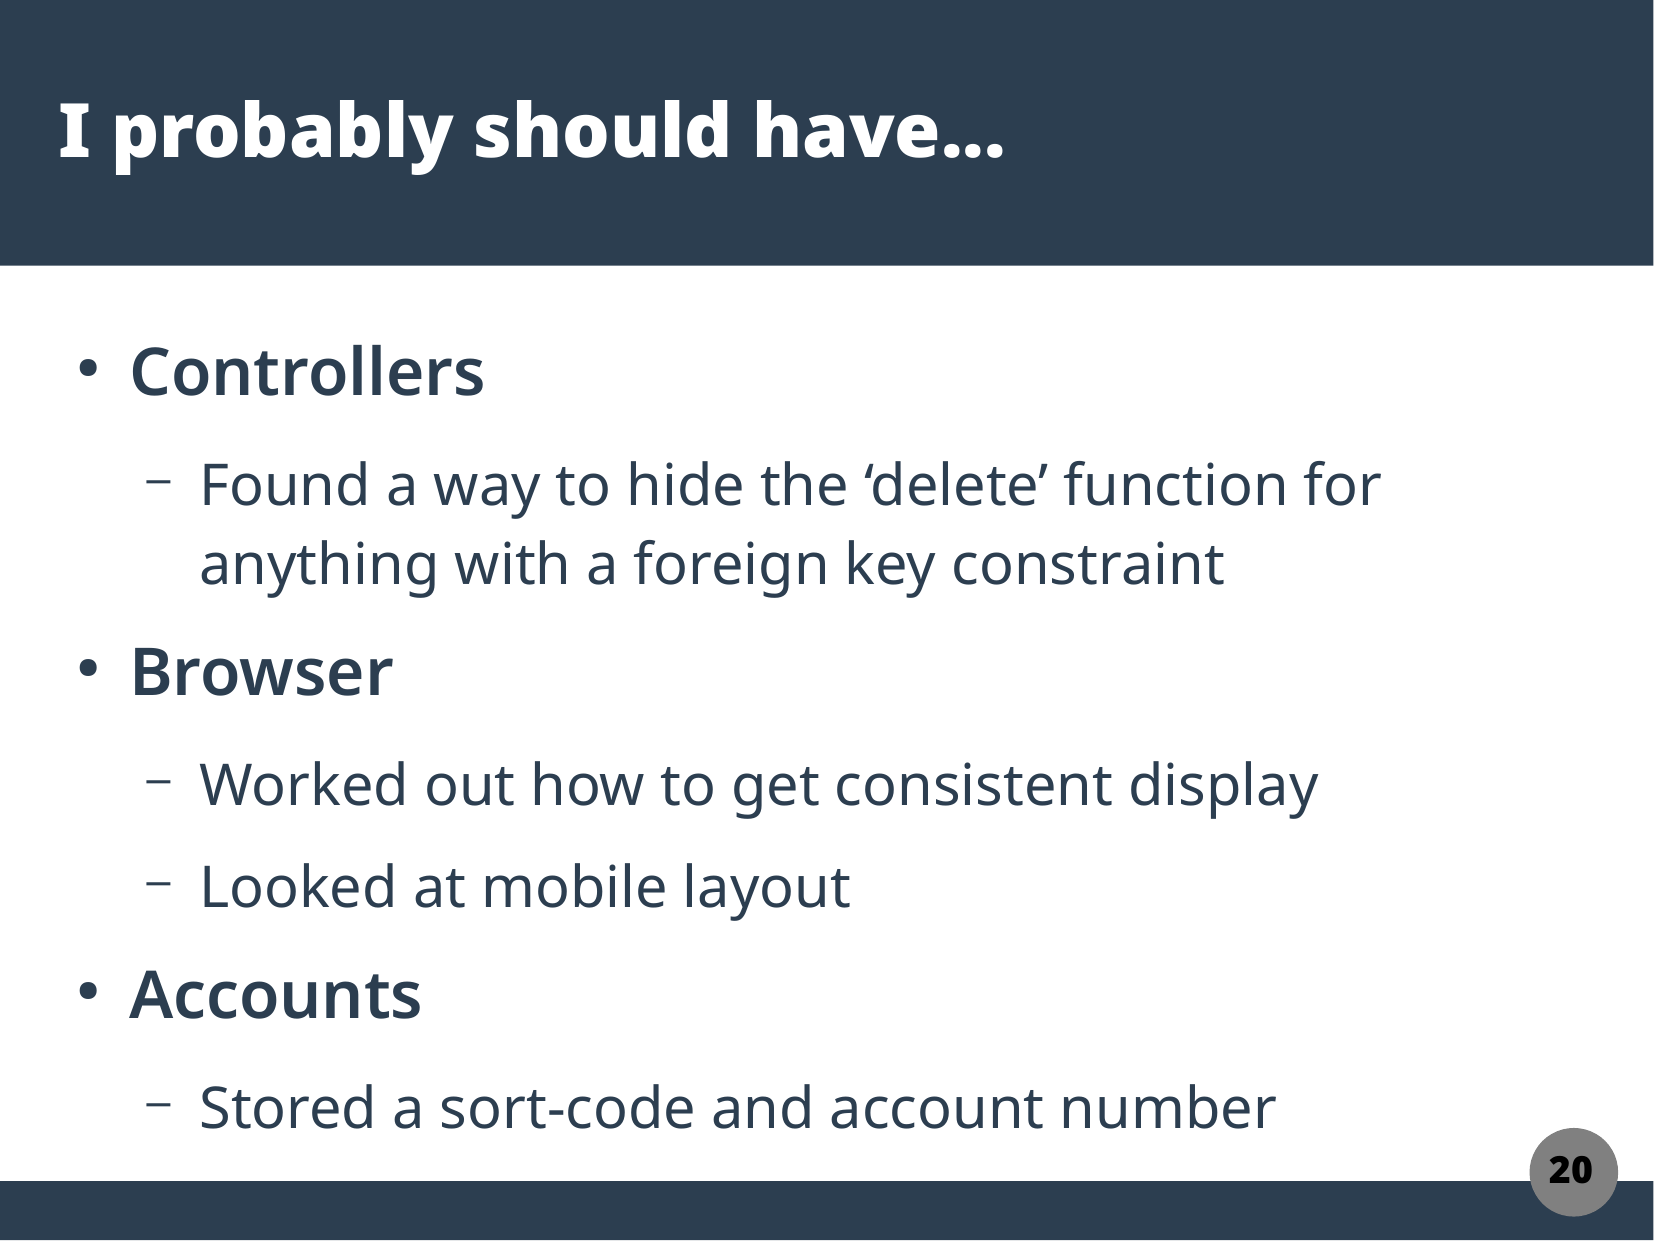

# I probably should have...
Controllers
Found a way to hide the ‘delete’ function for anything with a foreign key constraint
Browser
Worked out how to get consistent display
Looked at mobile layout
Accounts
Stored a sort-code and account number
20